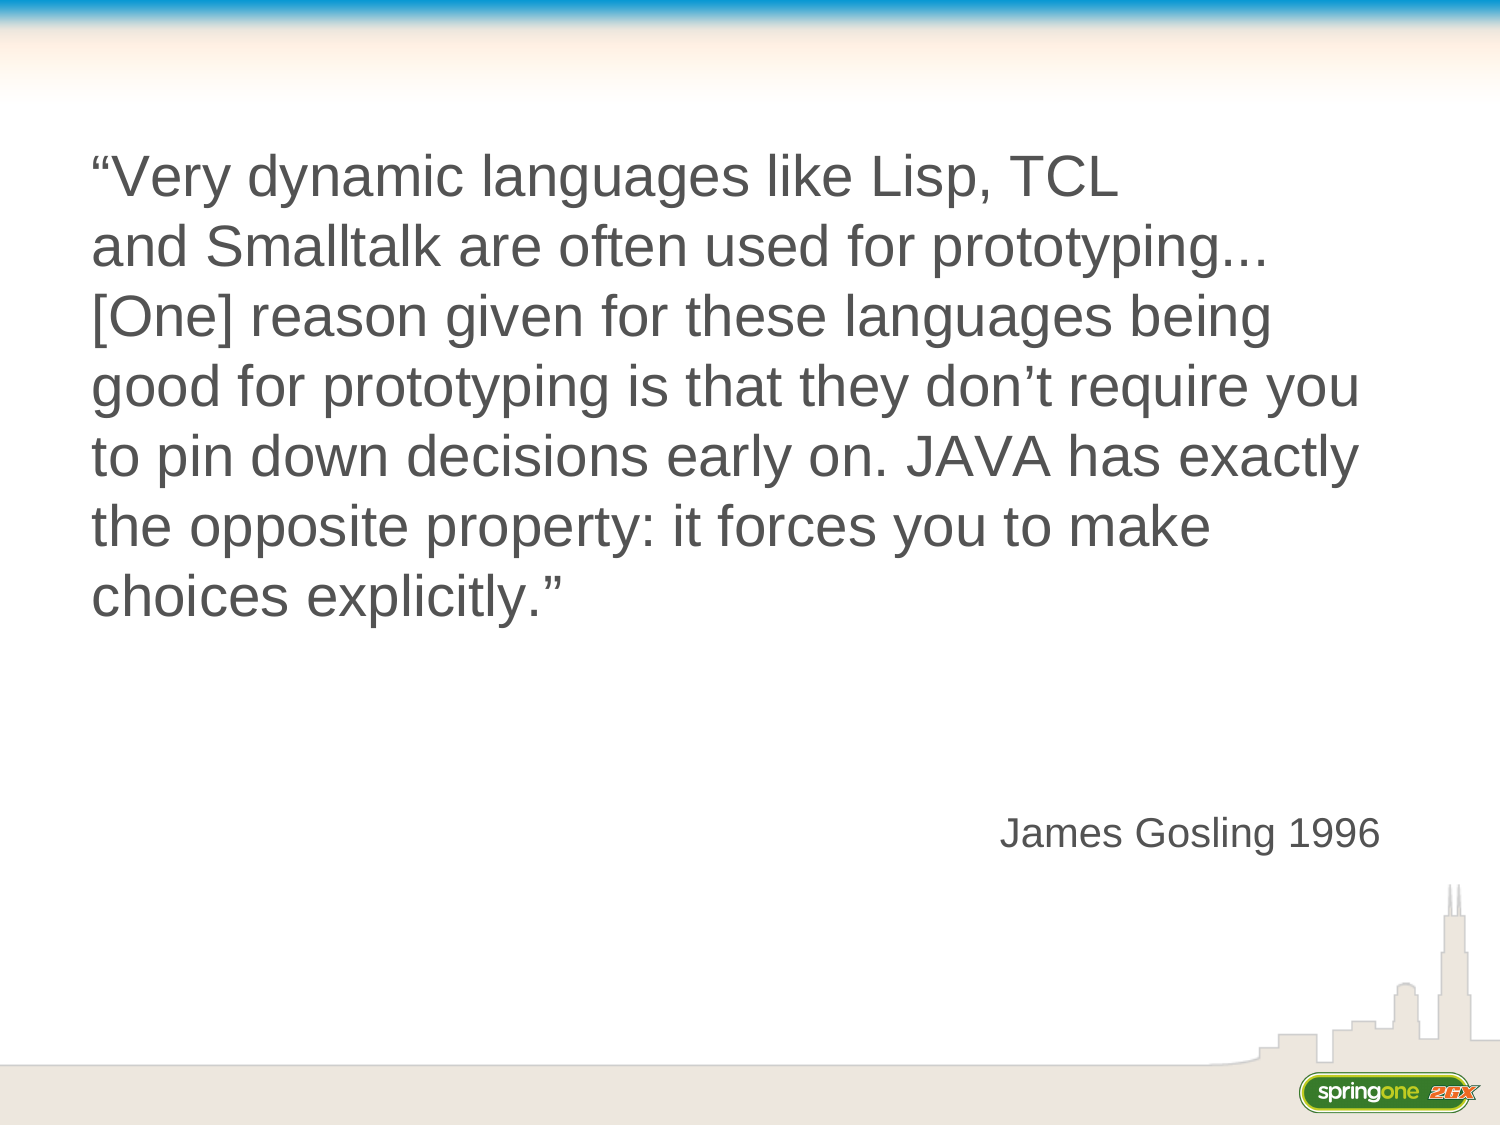

# “Very dynamic languages like Lisp, TCL and Smalltalk are often used for prototyping... [One] reason given for these languages being good for prototyping is that they don’t require you to pin down decisions early on. JAVA has exactly the opposite property: it forces you to make choices explicitly.”
James Gosling 1996